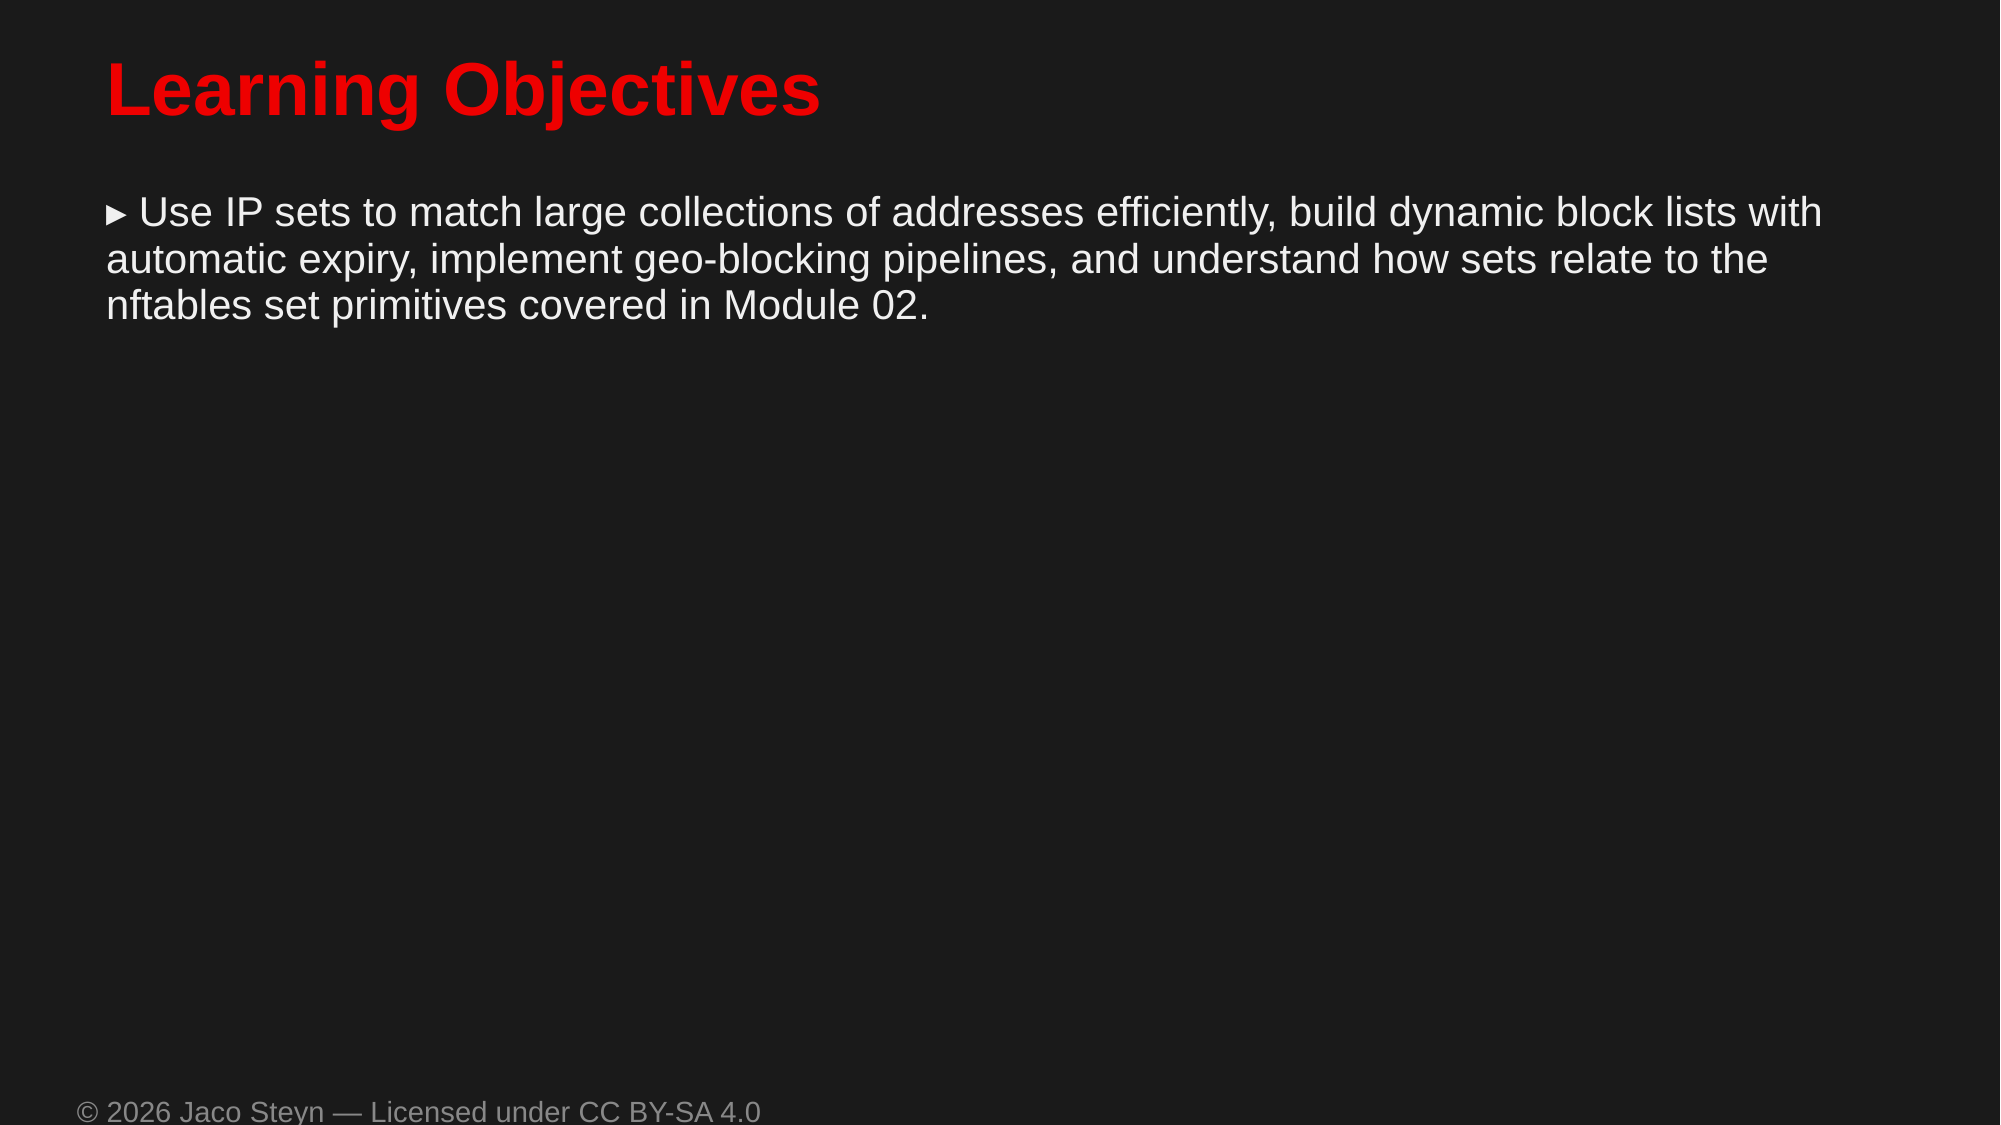

Learning Objectives
▸ Use IP sets to match large collections of addresses efficiently, build dynamic block lists with automatic expiry, implement geo-blocking pipelines, and understand how sets relate to the nftables set primitives covered in Module 02.
© 2026 Jaco Steyn — Licensed under CC BY-SA 4.0